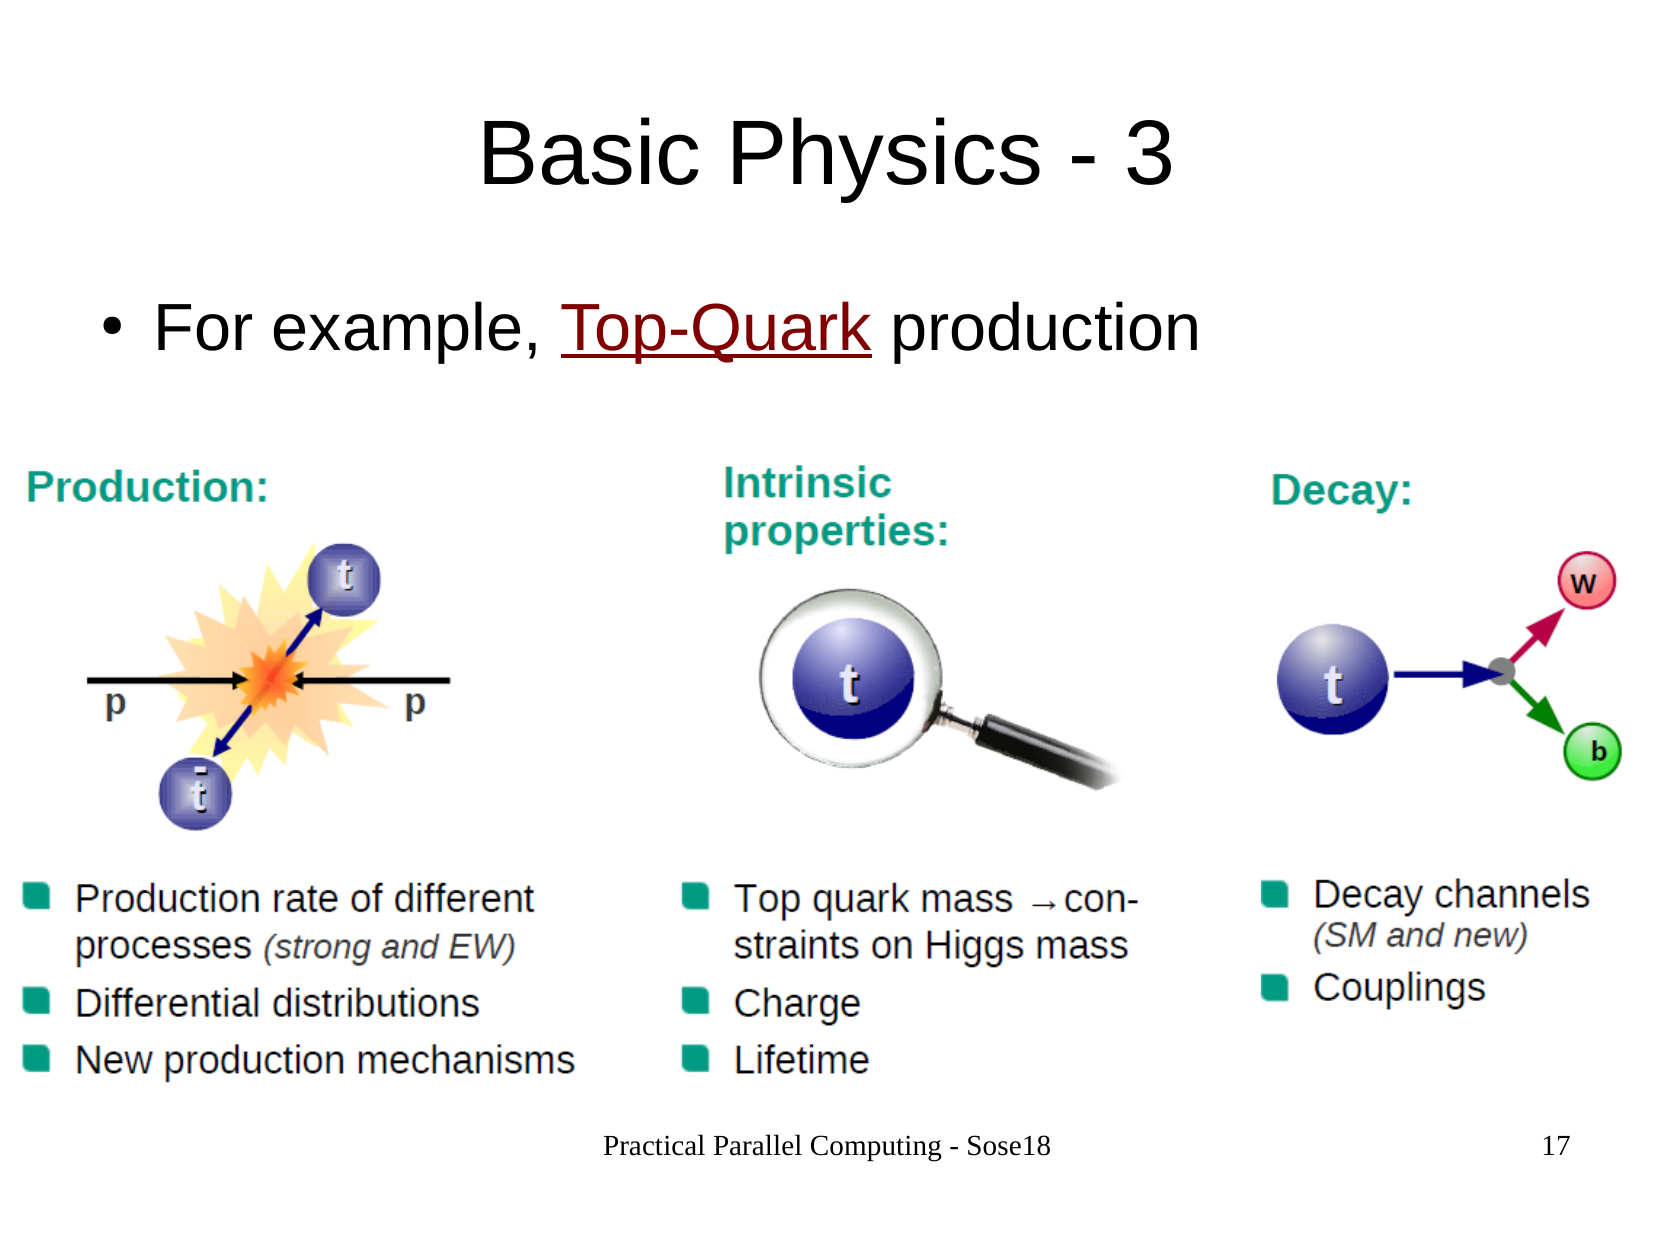

# Basic Physics - 3
For example, Top-Quark production
Practical Parallel Computing - Sose18
17